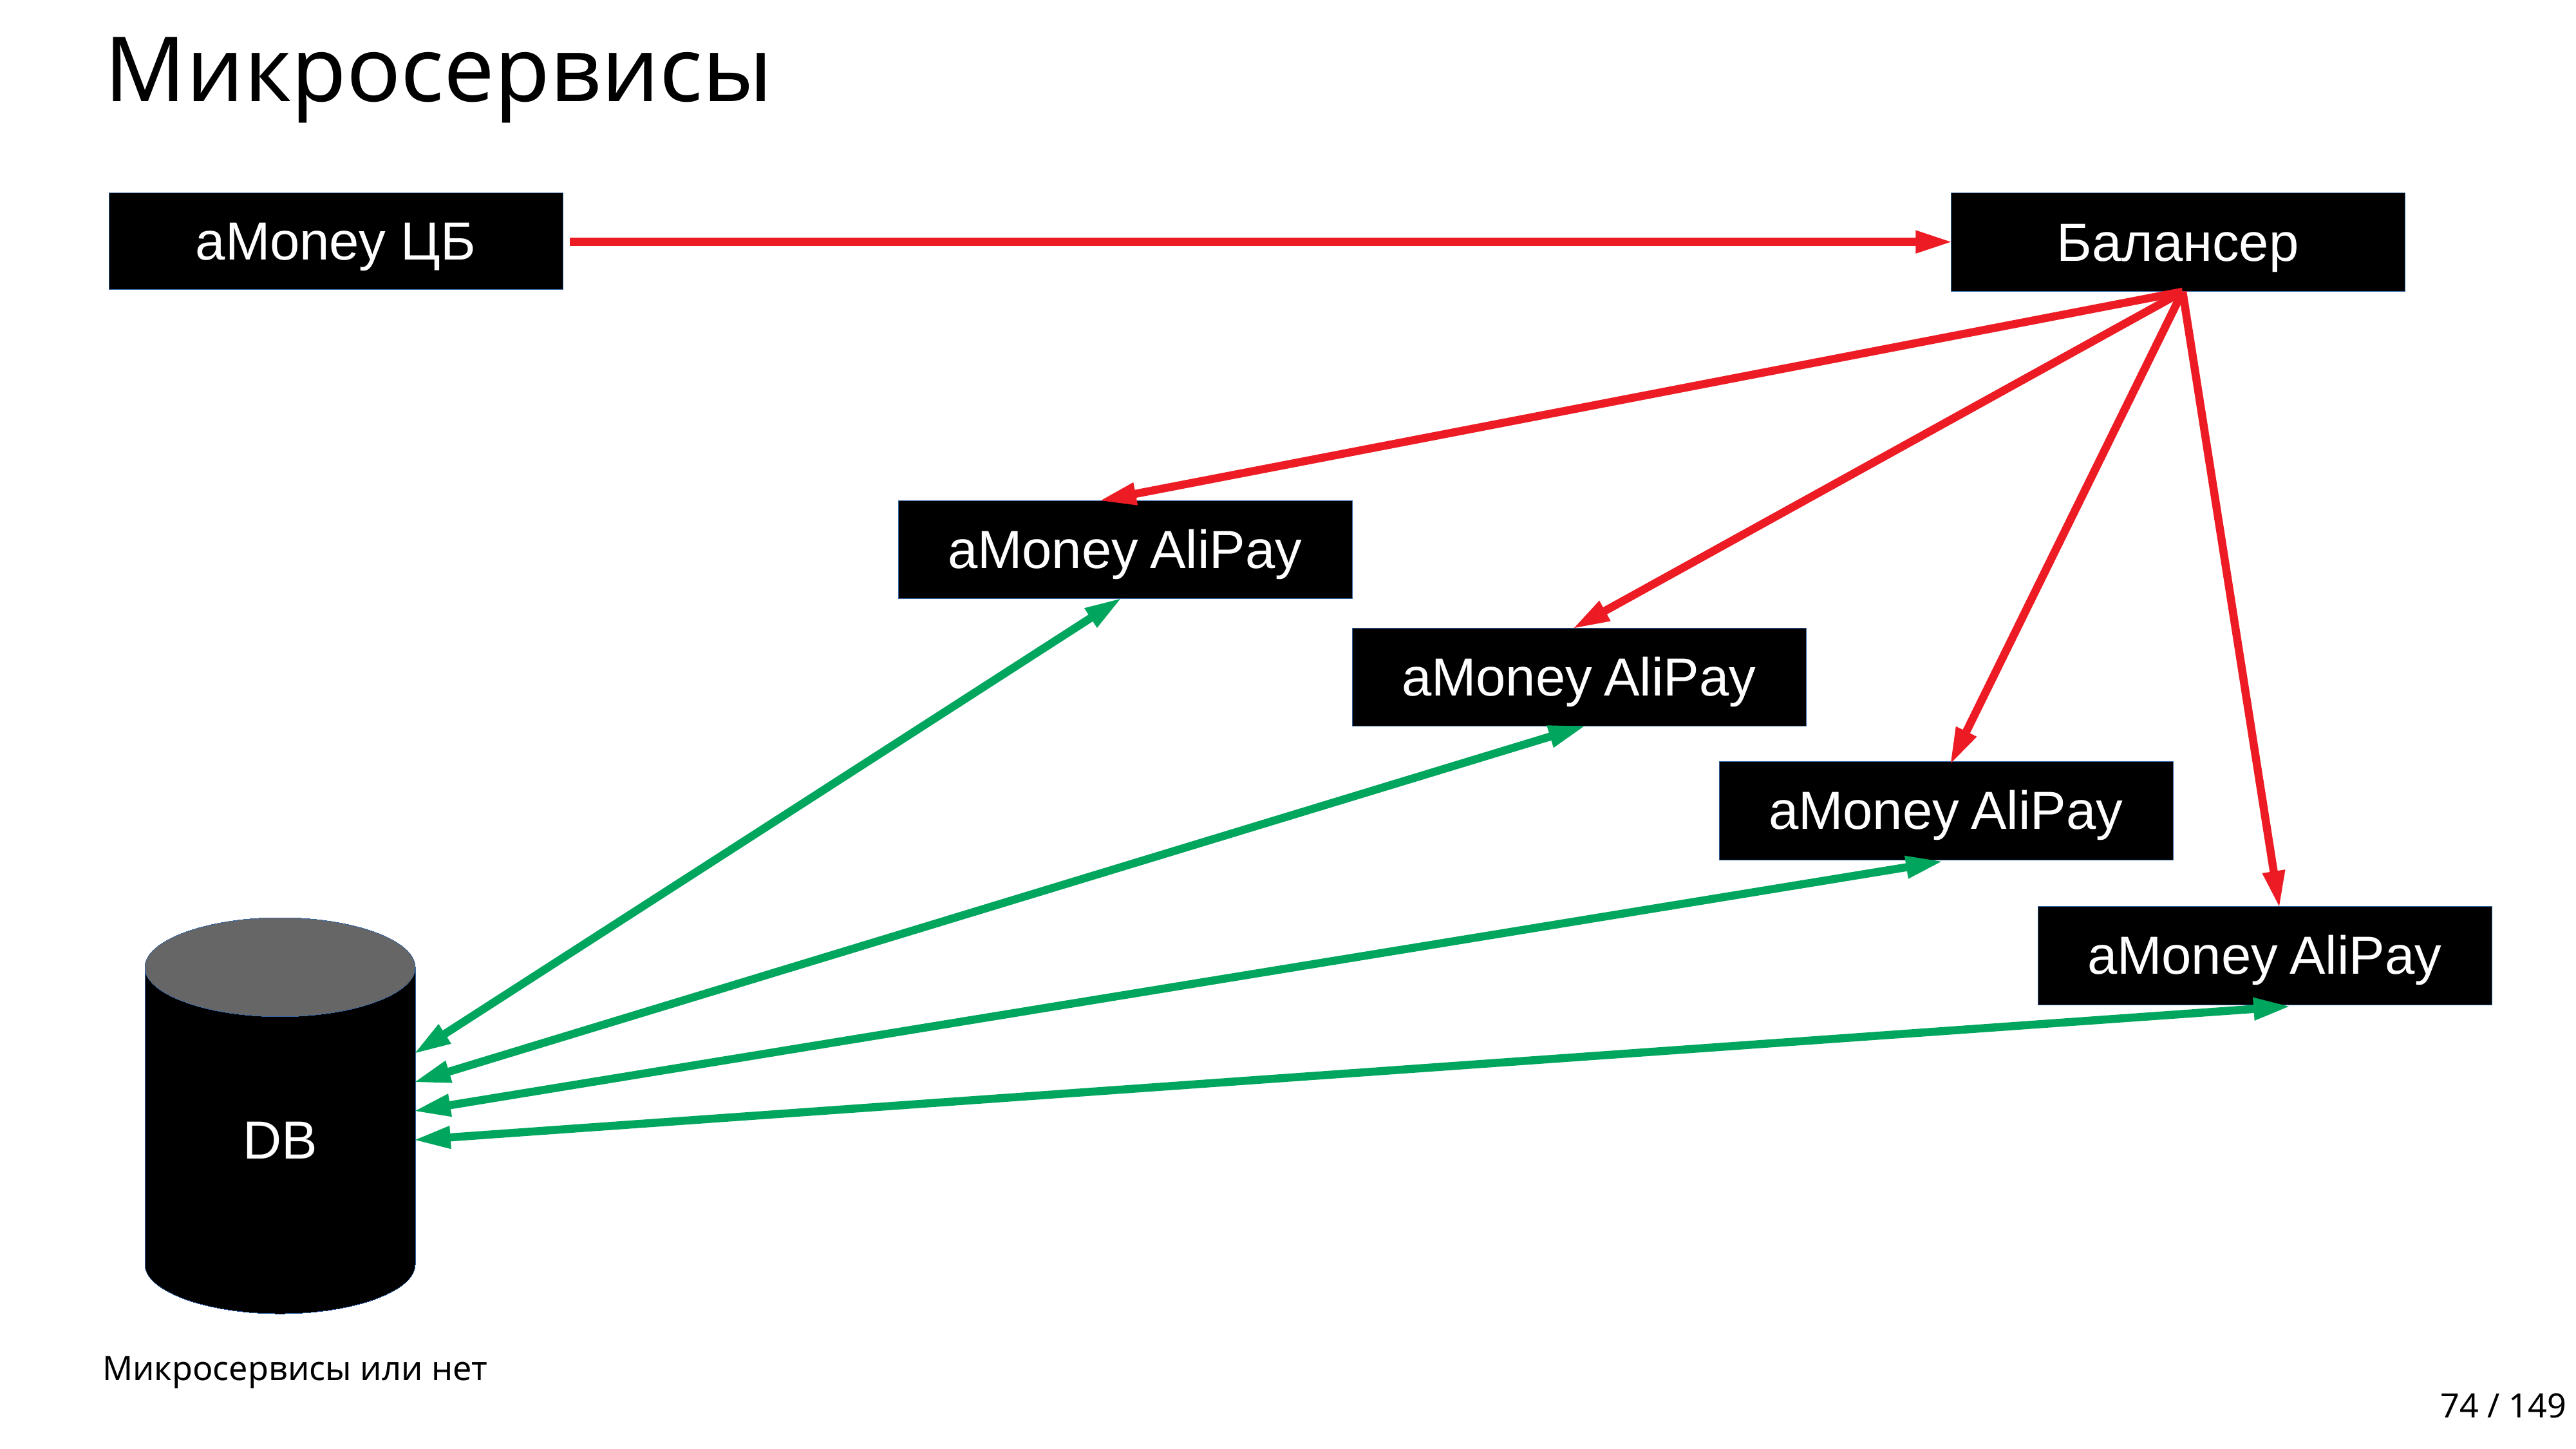

Микросервисы
aMoney ЦБ
Балансер
aMoney AliPay
aMoney AliPay
aMoney AliPay
aMoney AliPay
DB
# Микросервисы или нет